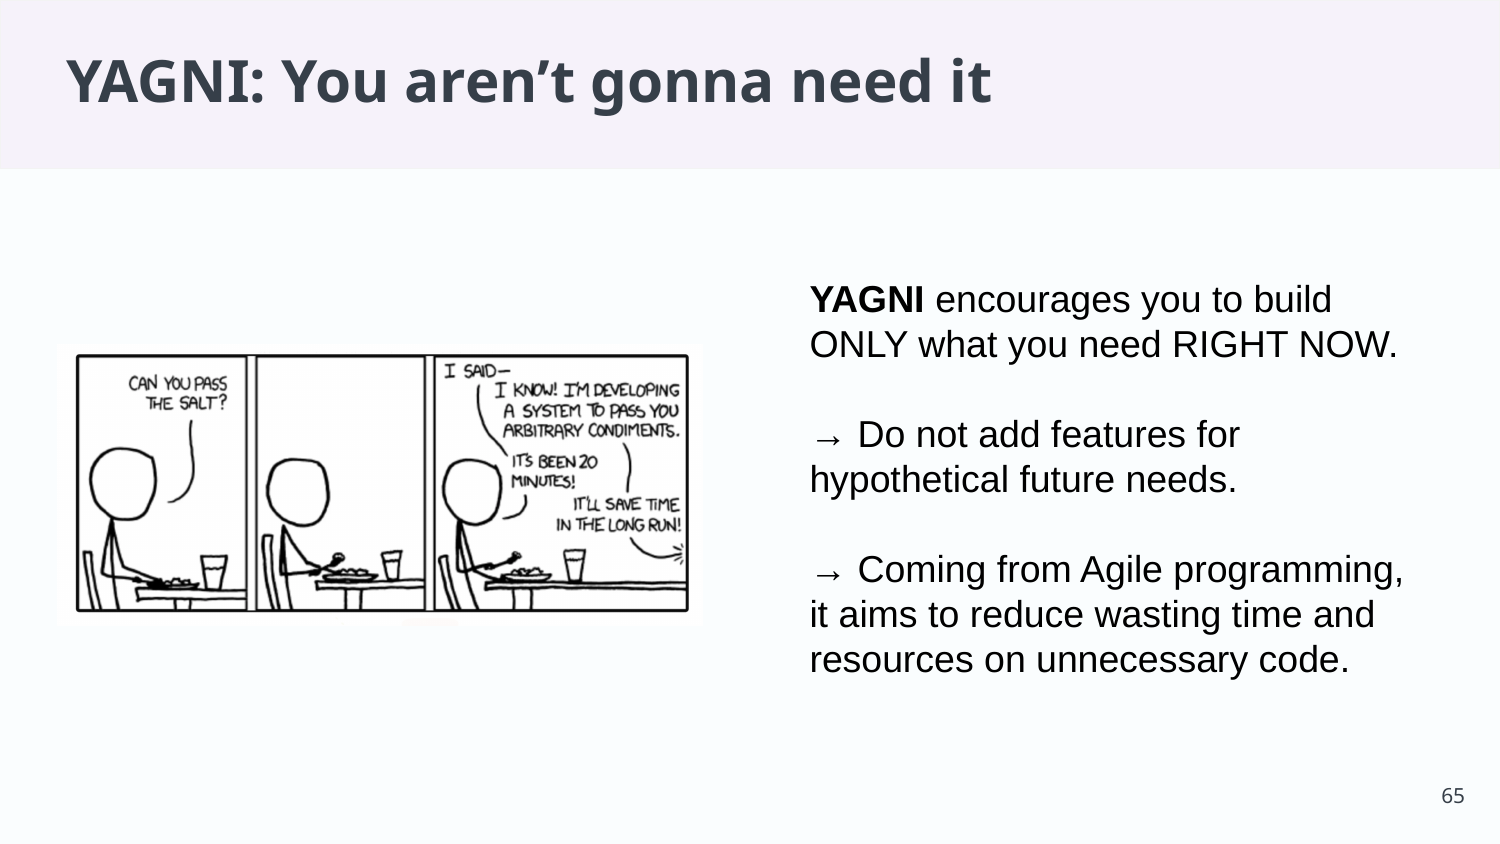

# YAGNI: You aren’t gonna need it
YAGNI encourages you to build ONLY what you need RIGHT NOW.
→ Do not add features for hypothetical future needs.
→ Coming from Agile programming, it aims to reduce wasting time and resources on unnecessary code.